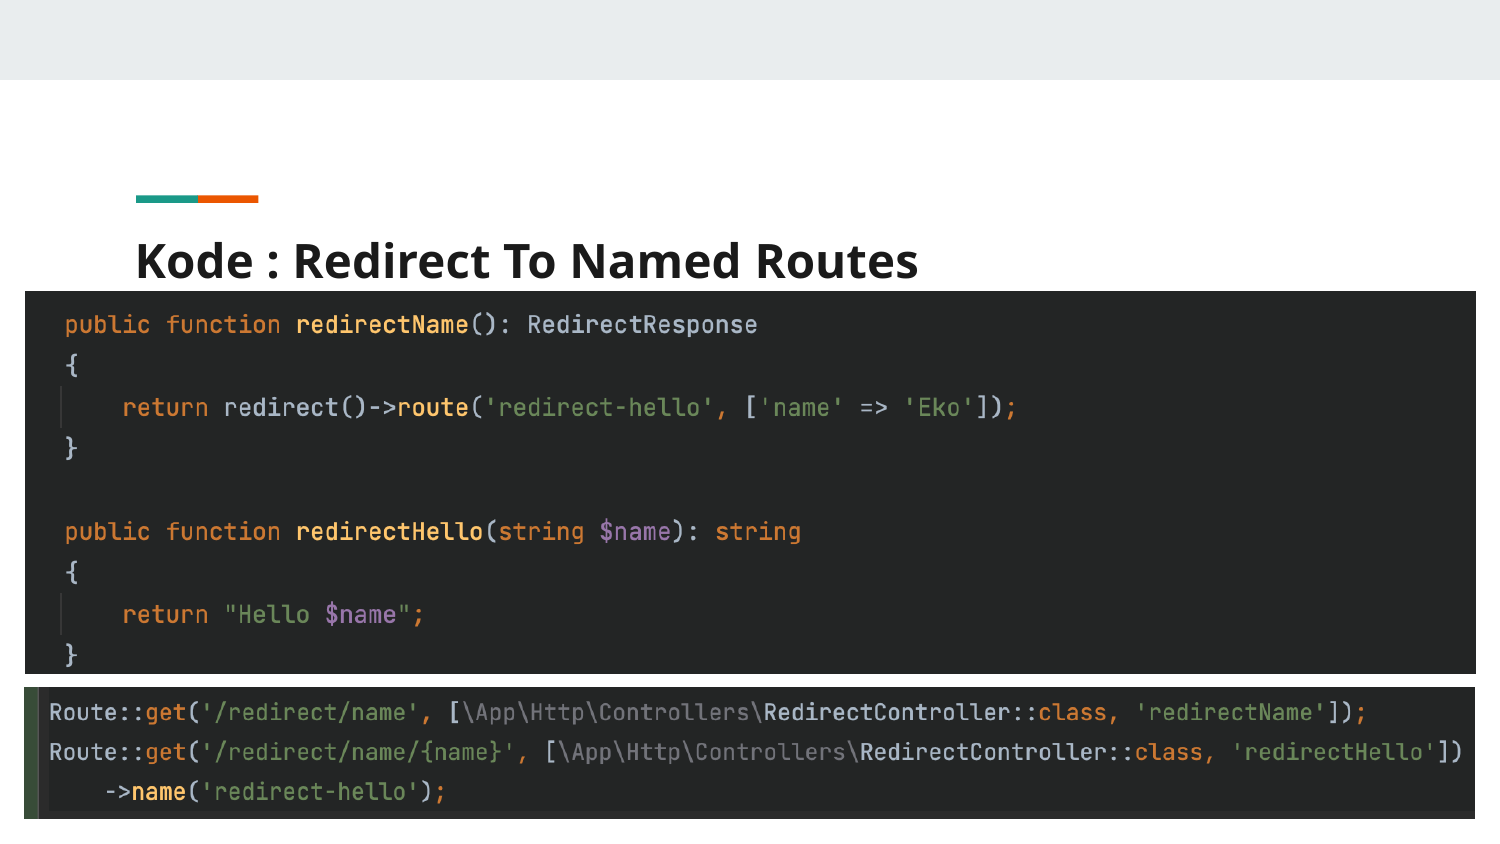

# Kode : Redirect To Named Routes